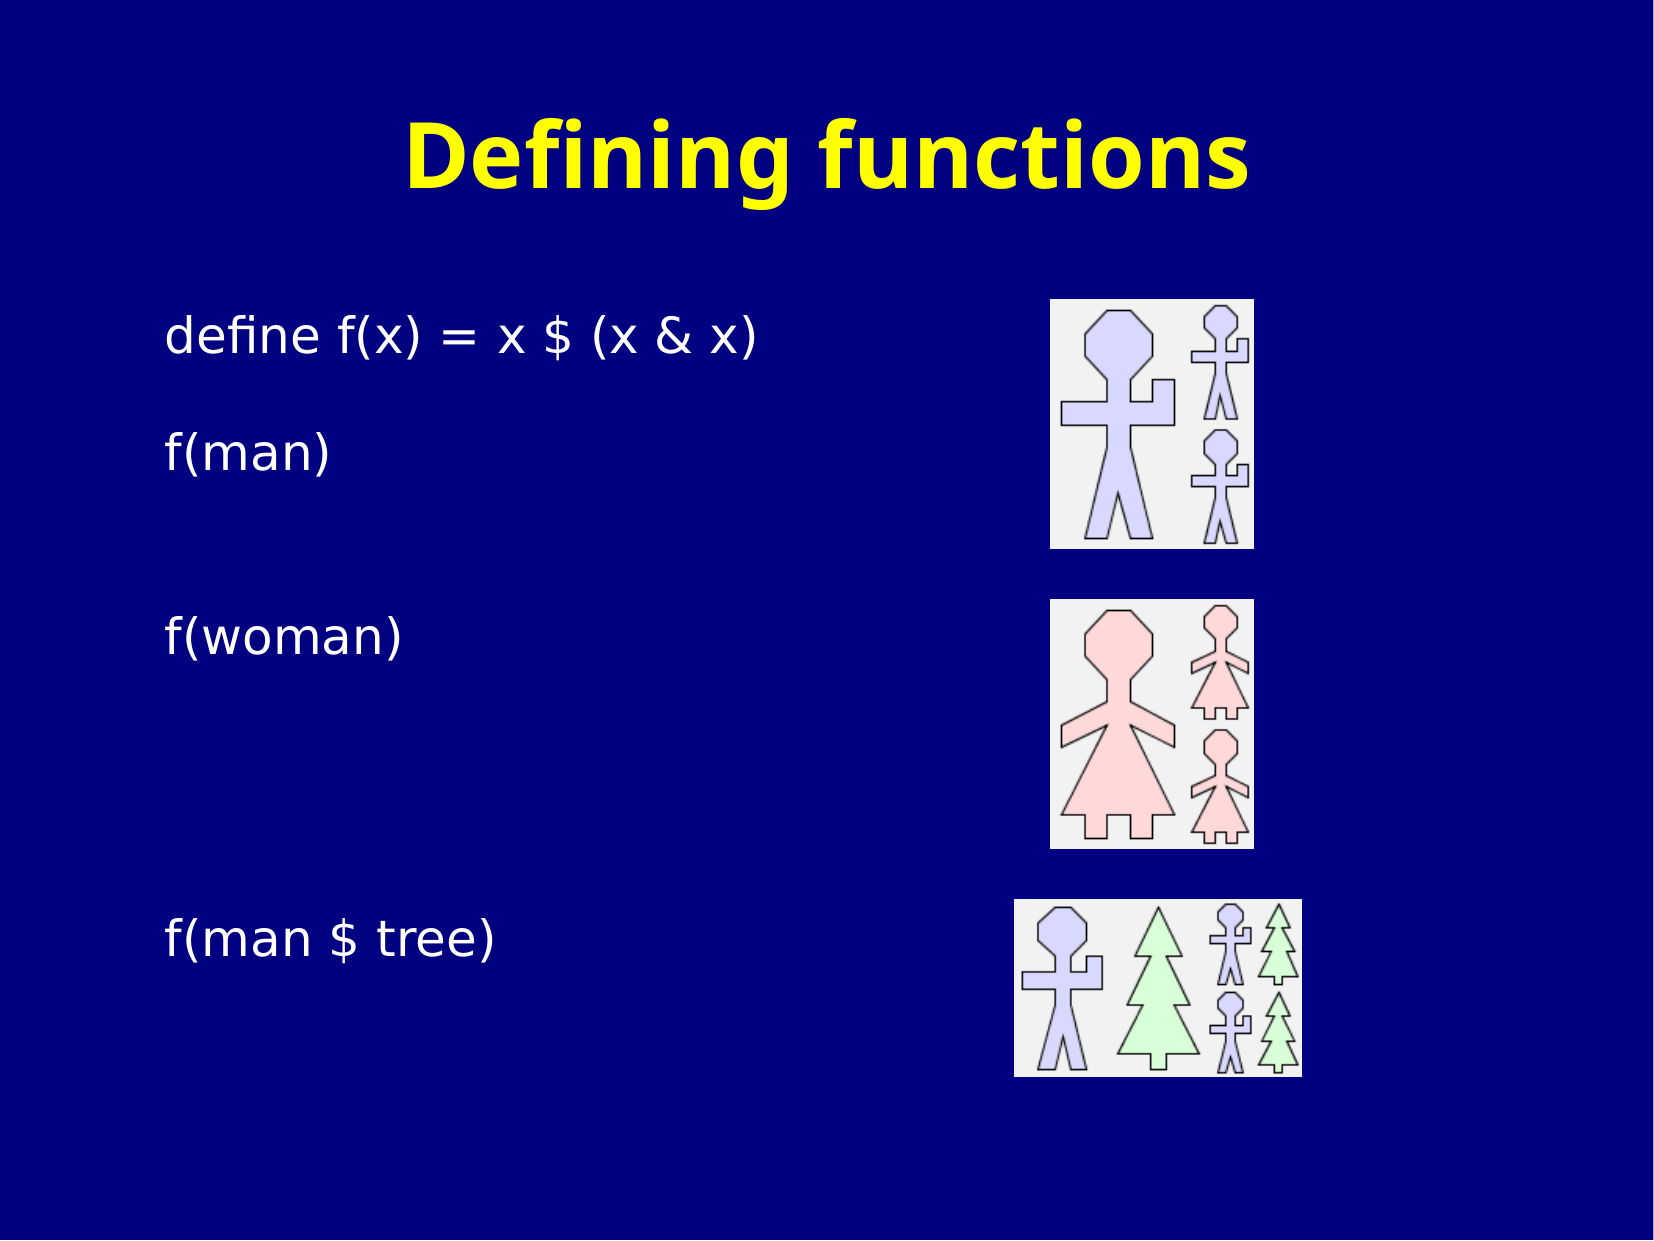

# Defining functions
define f(x) = x $ (x & x)
f(man)
f(woman)
f(man $ tree)